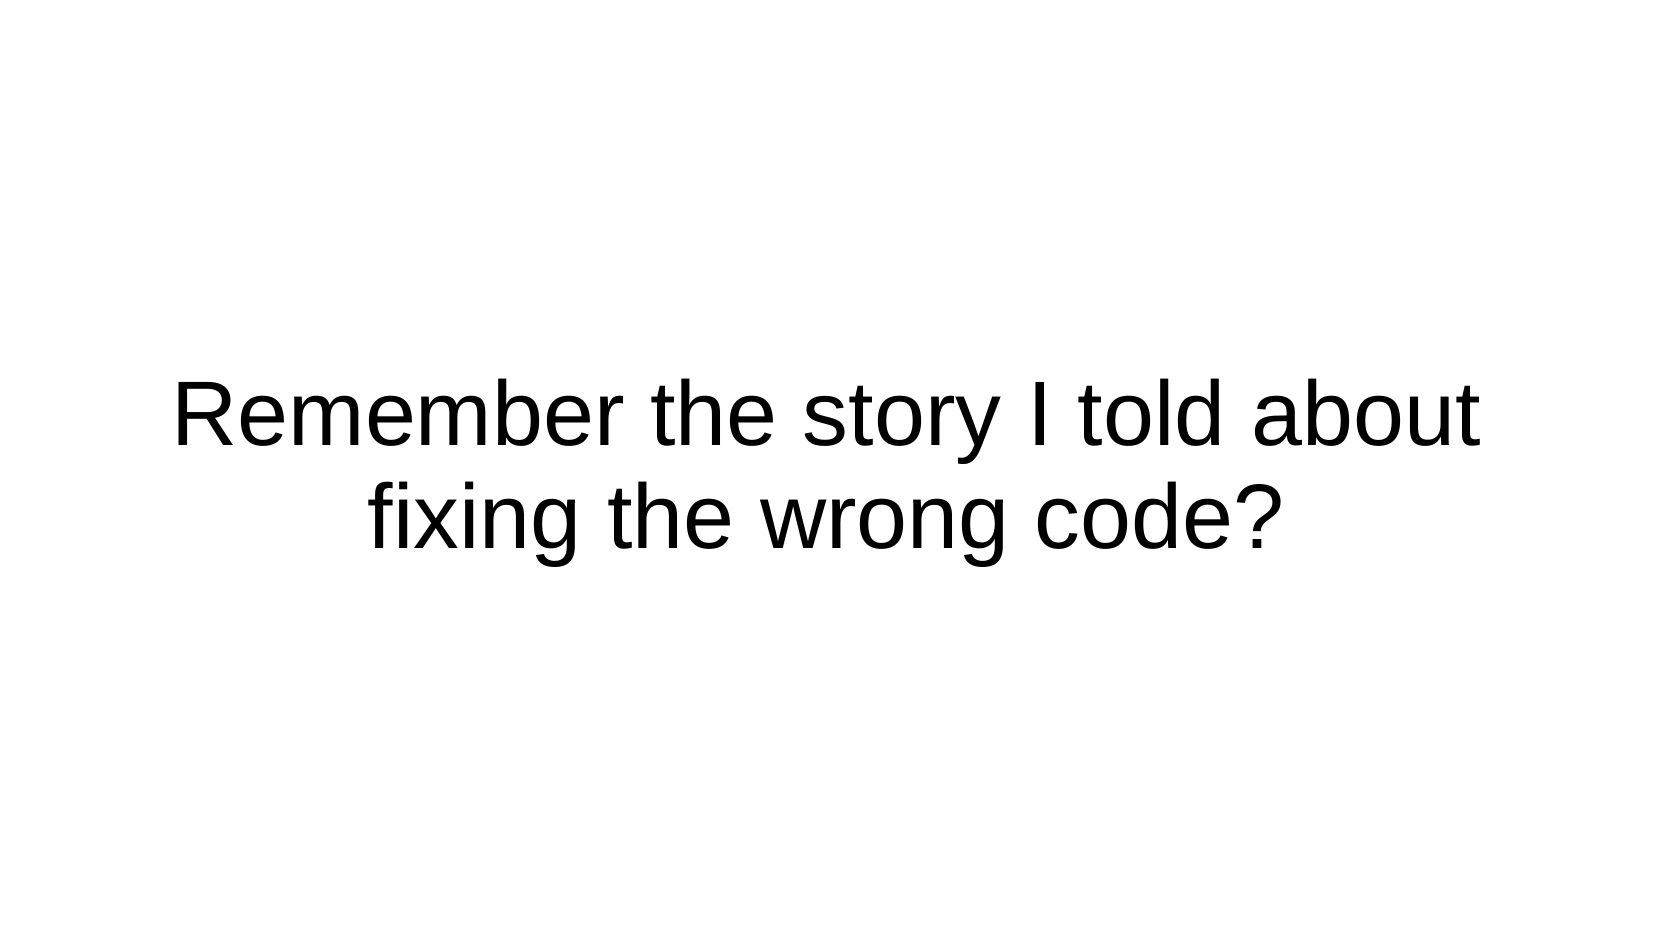

# Remember the story I told about fixing the wrong code?